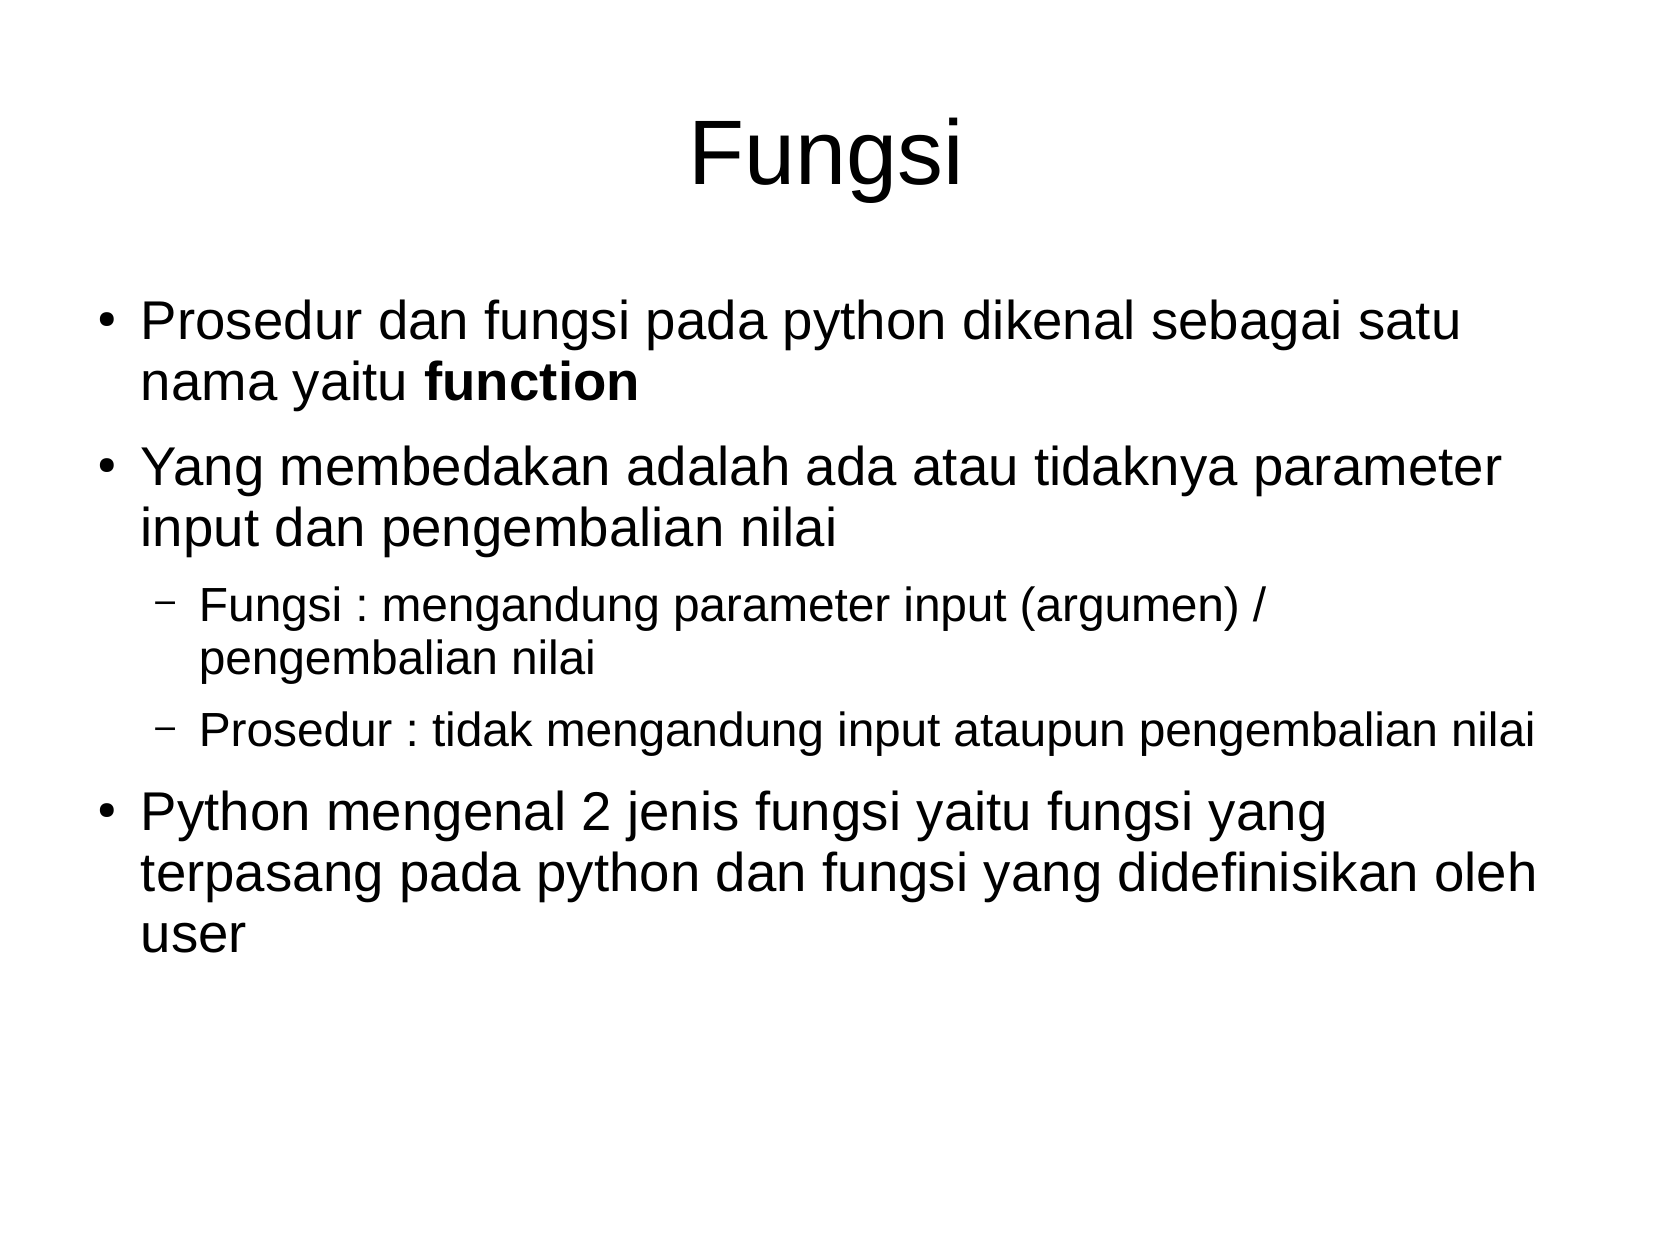

# Fungsi
Prosedur dan fungsi pada python dikenal sebagai satu nama yaitu function
Yang membedakan adalah ada atau tidaknya parameter input dan pengembalian nilai
Fungsi : mengandung parameter input (argumen) / pengembalian nilai
Prosedur : tidak mengandung input ataupun pengembalian nilai
Python mengenal 2 jenis fungsi yaitu fungsi yang terpasang pada python dan fungsi yang didefinisikan oleh user